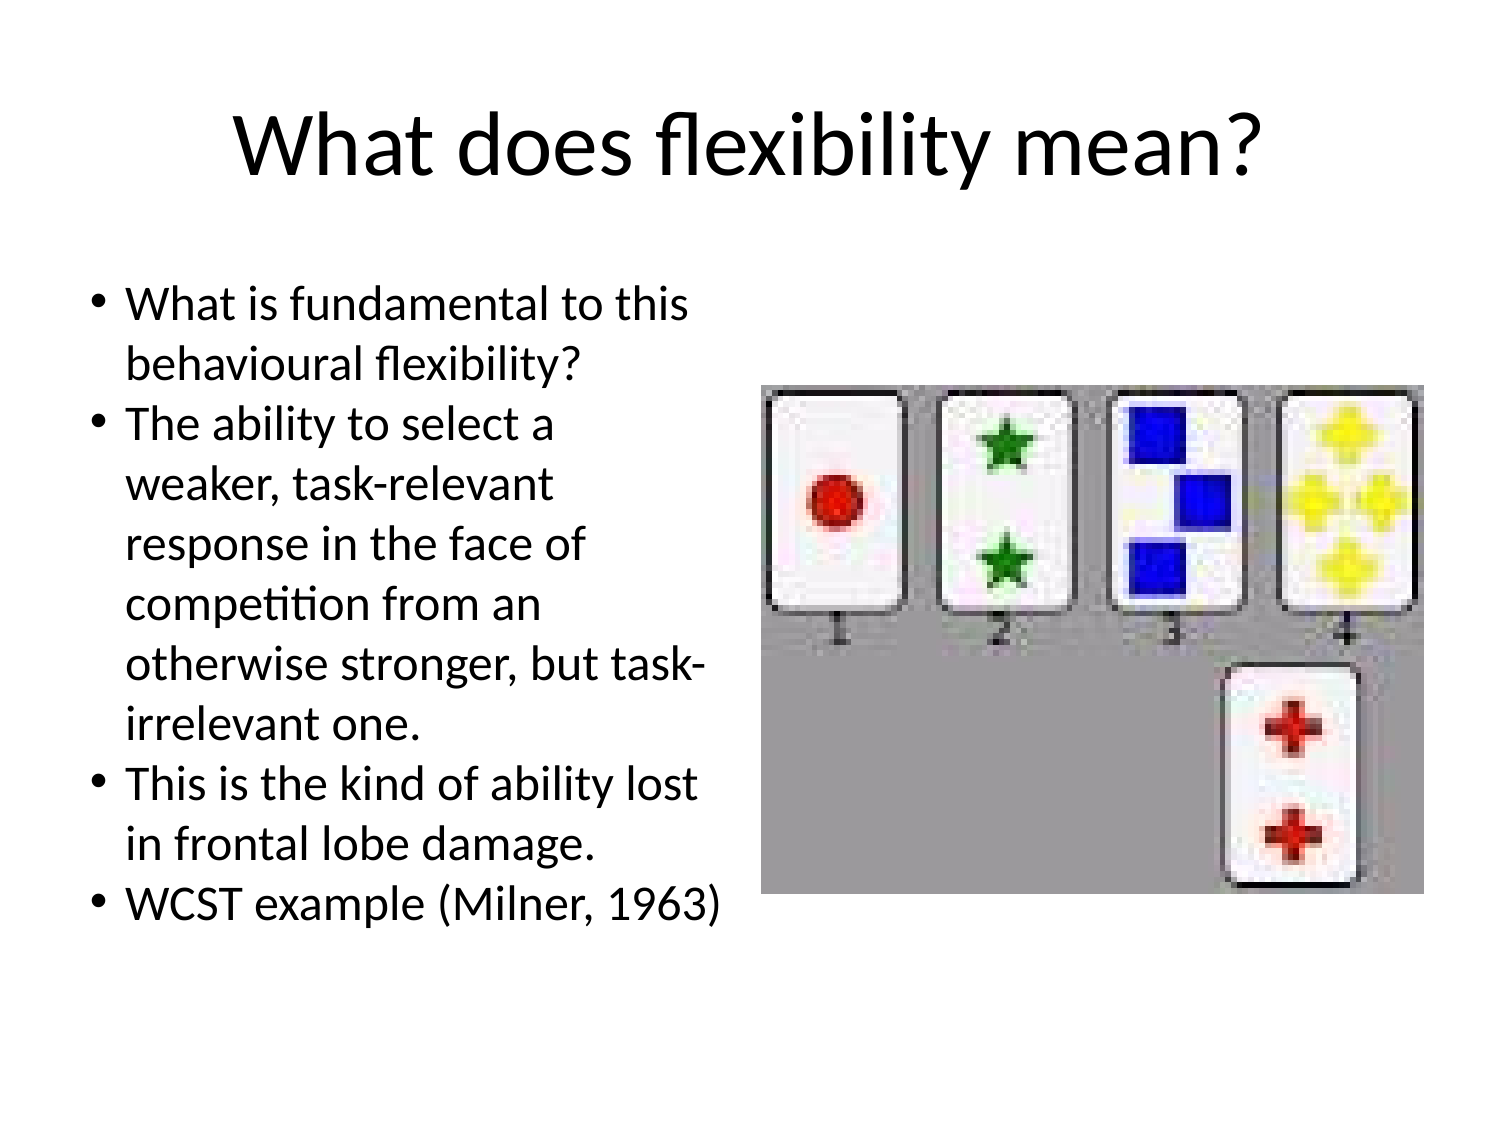

What does flexibility mean?
What is fundamental to this behavioural flexibility?
The ability to select a weaker, task-relevant response in the face of competition from an otherwise stronger, but task-irrelevant one.
This is the kind of ability lost in frontal lobe damage.
WCST example (Milner, 1963)